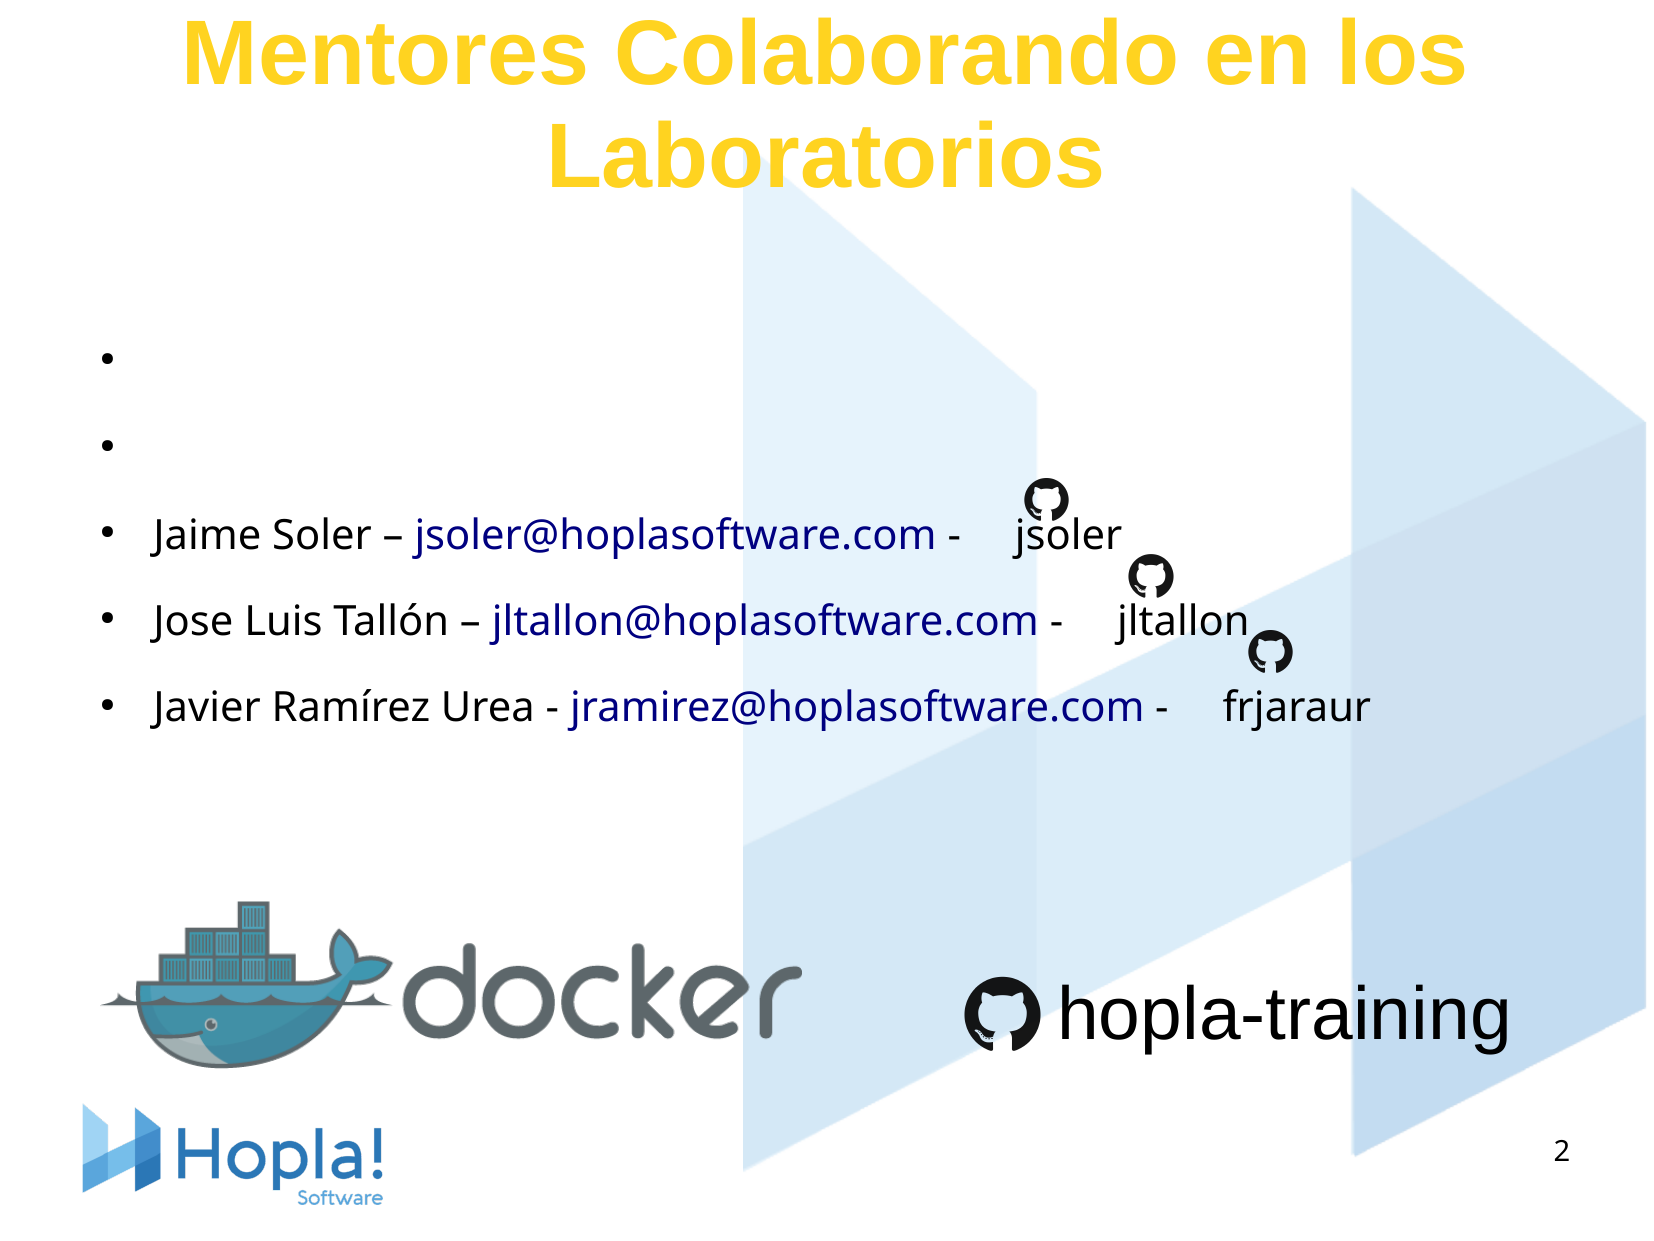

# Mentores Colaborando en los Laboratorios
Jaime Soler – jsoler@hoplasoftware.com - jsoler
Jose Luis Tallón – jltallon@hoplasoftware.com - jltallon
Javier Ramírez Urea - jramirez@hoplasoftware.com - frjaraur
hopla-training
2